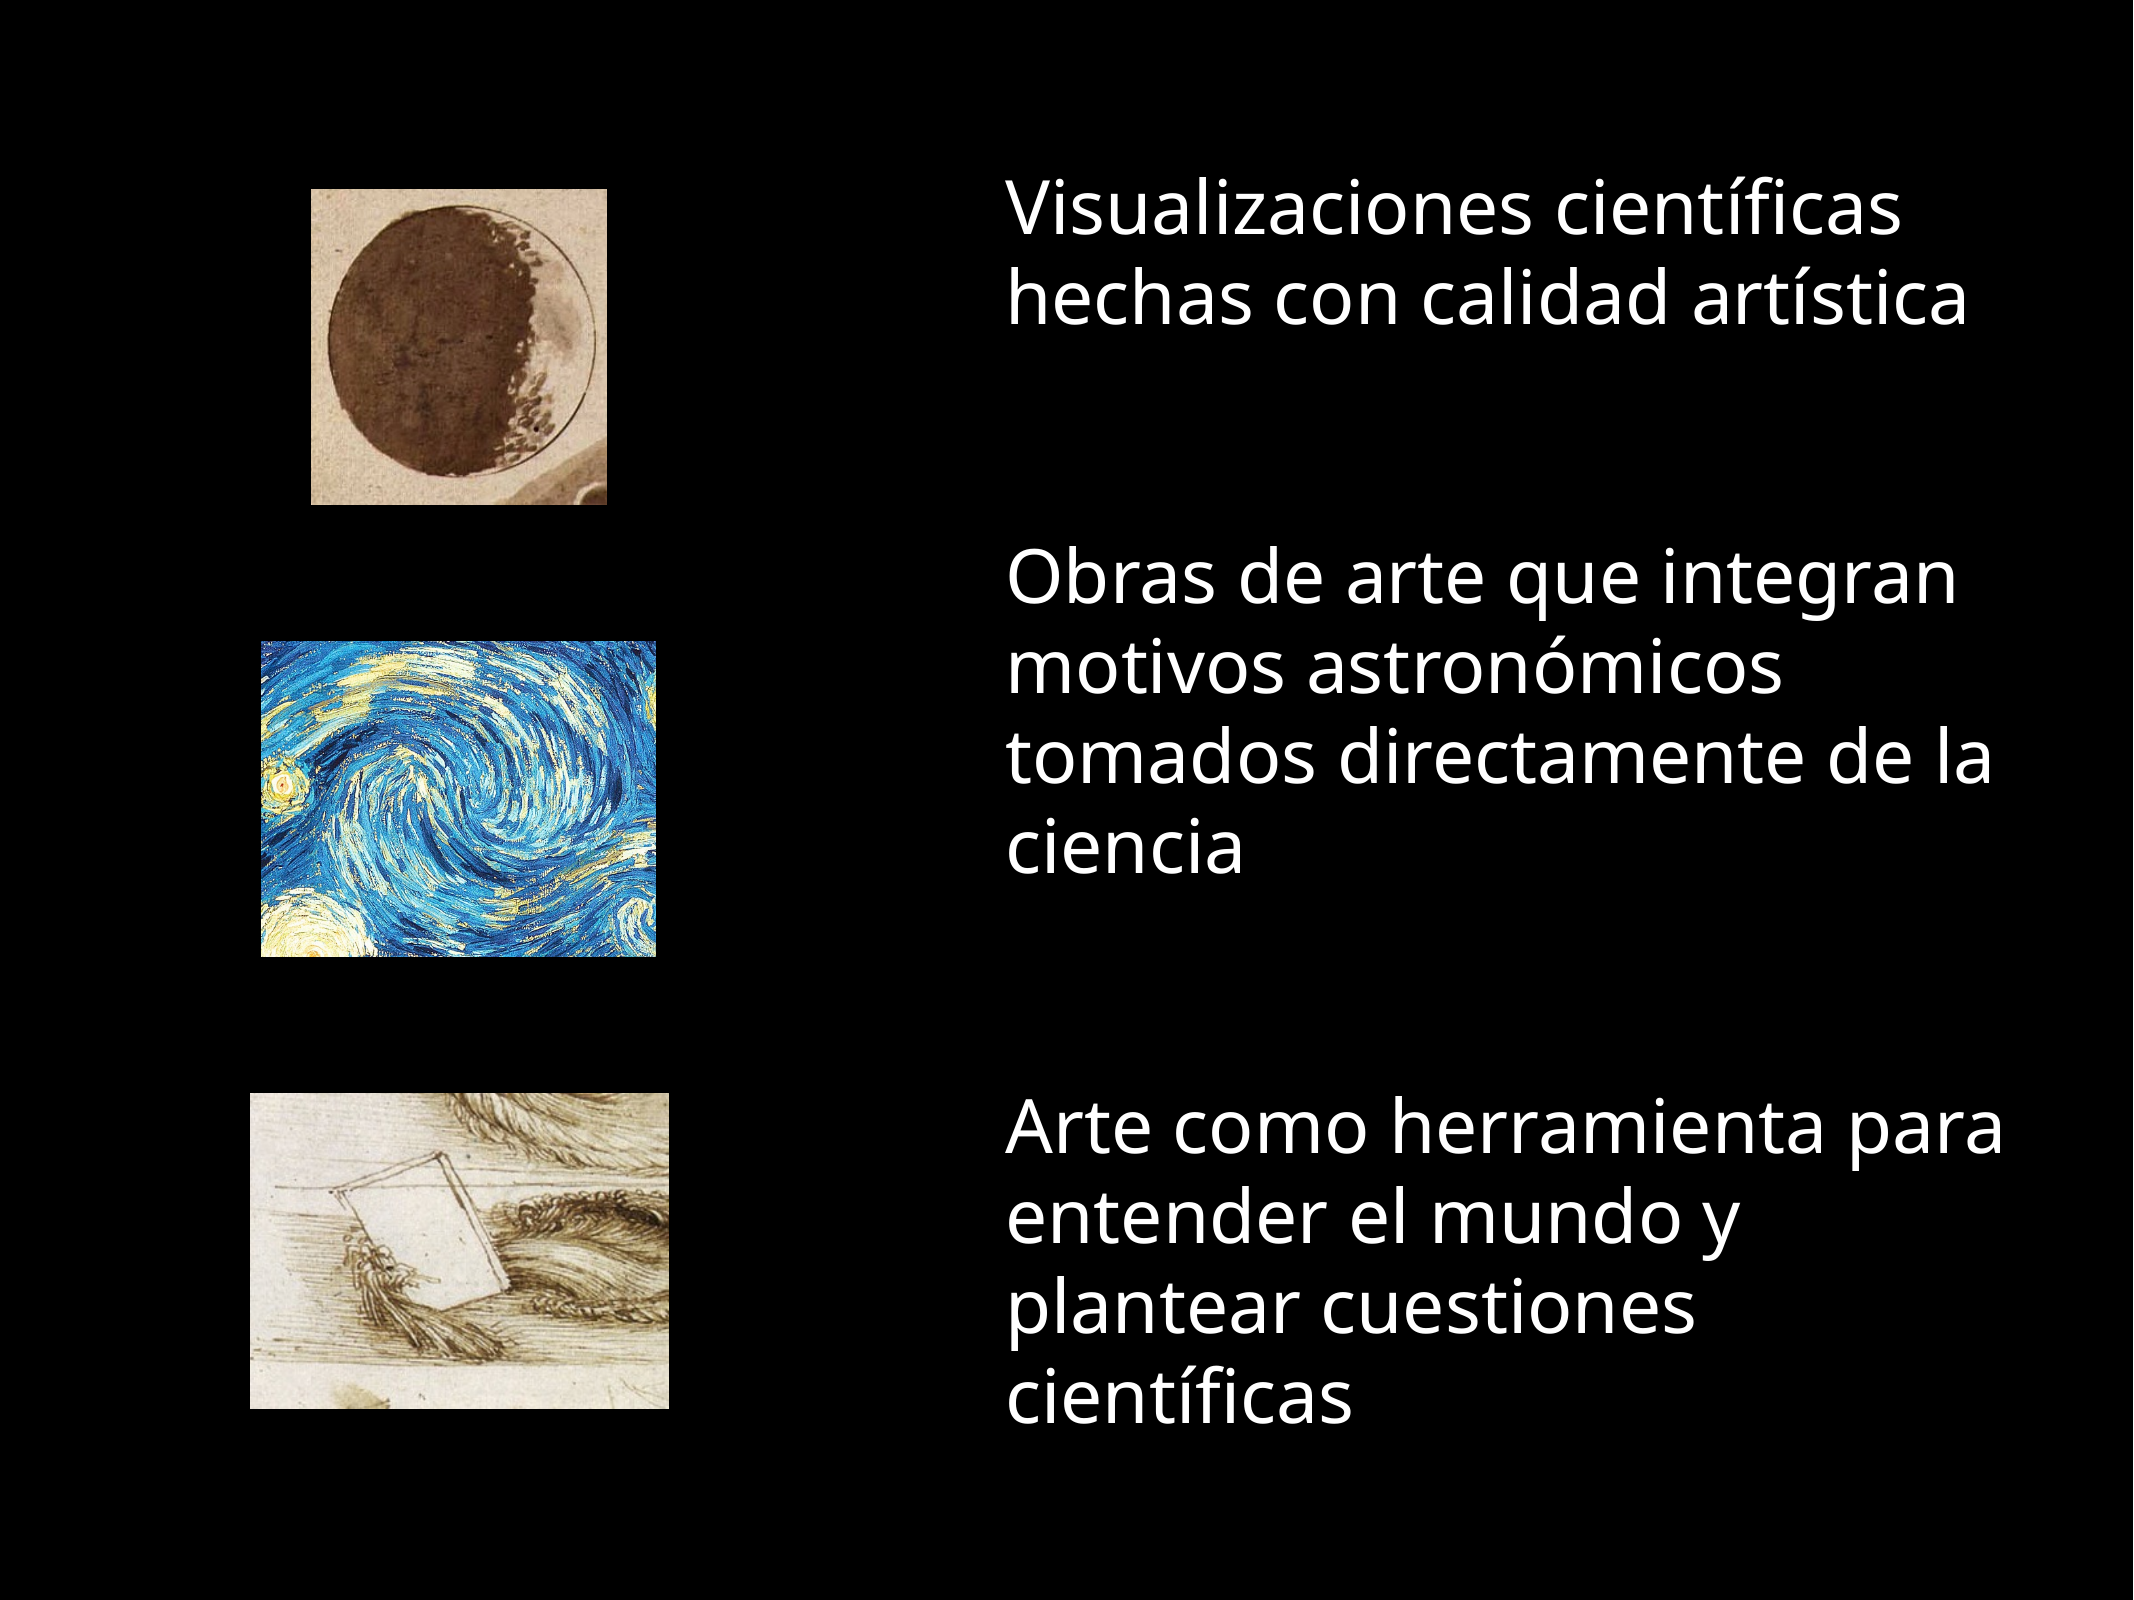

# Visualizaciones científicas hechas con calidad artística
Obras de arte que integran motivos astronómicos tomados directamente de la ciencia
Arte como herramienta para entender el mundo y plantear cuestiones científicas